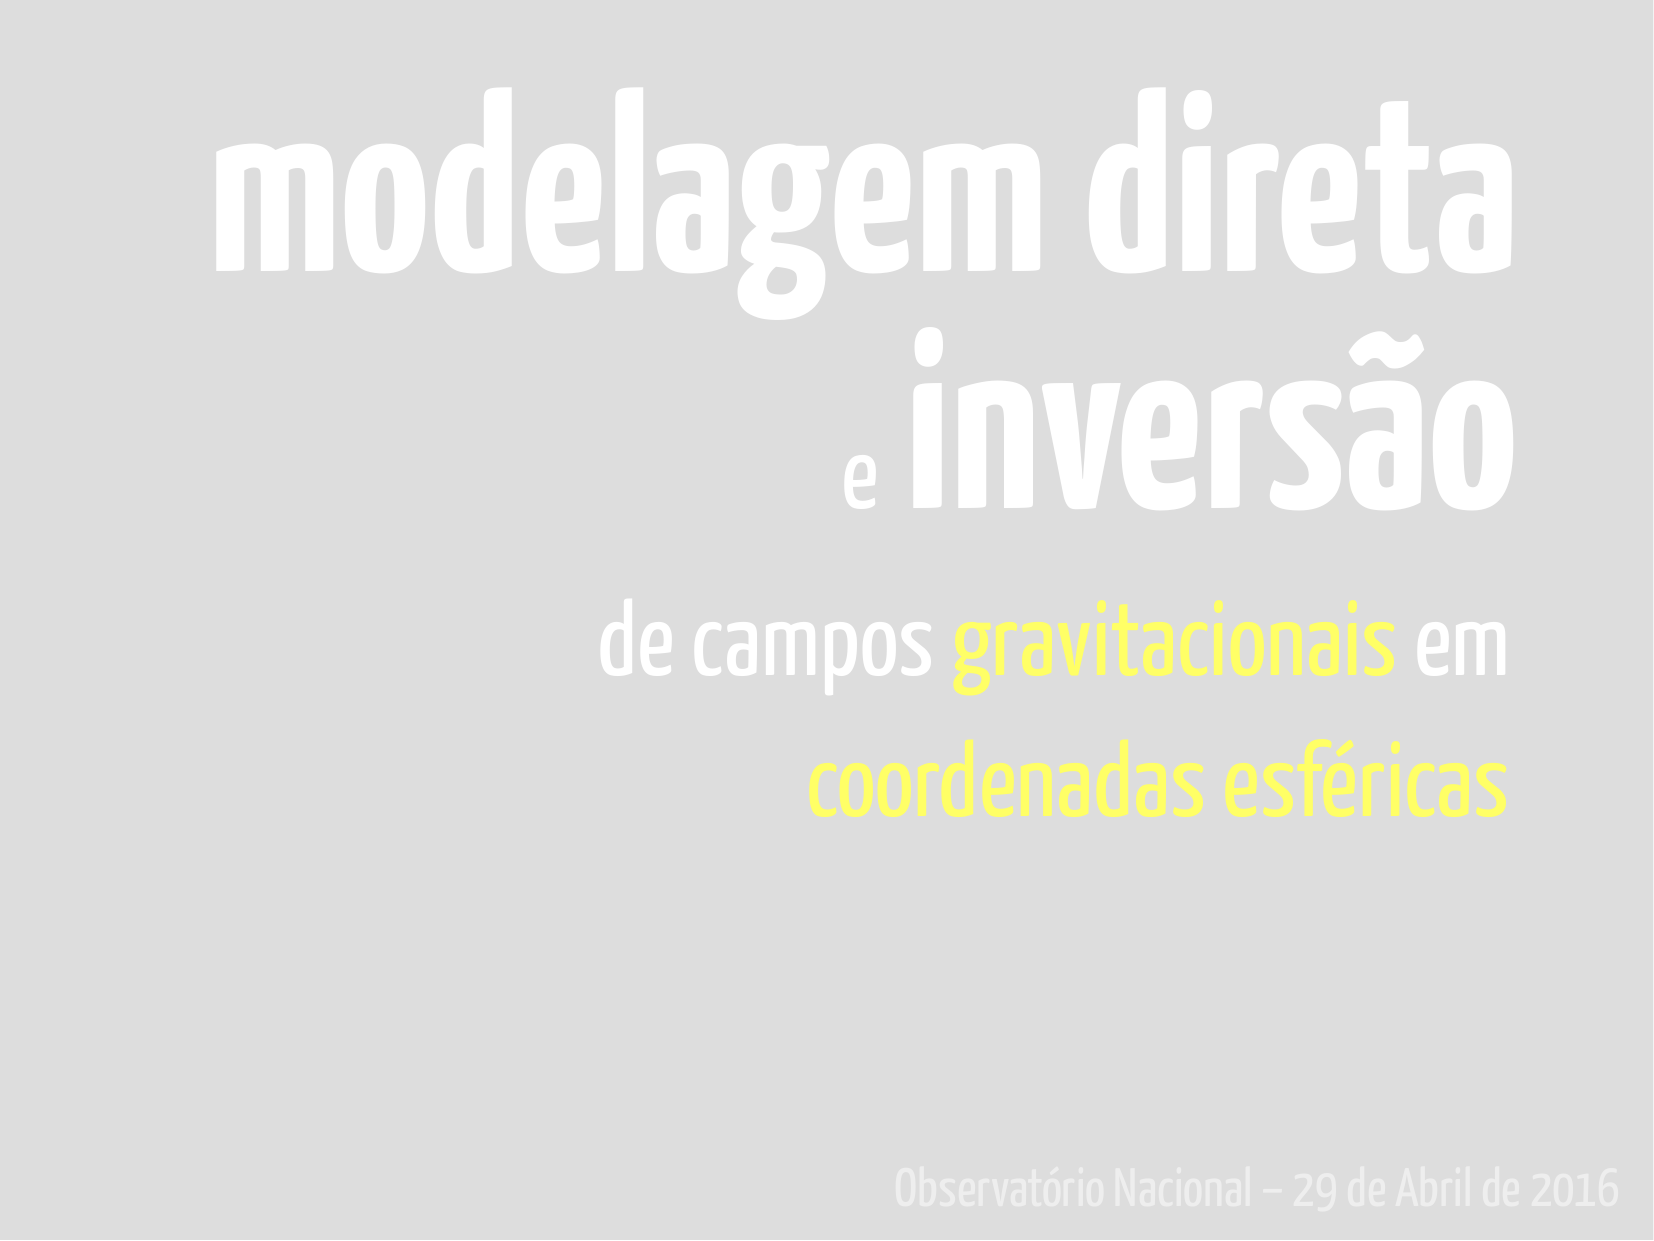

modelagem direta
e inversão
de campos gravitacionais em
coordenadas esféricas
# Observatório Nacional – 29 de Abril de 2016